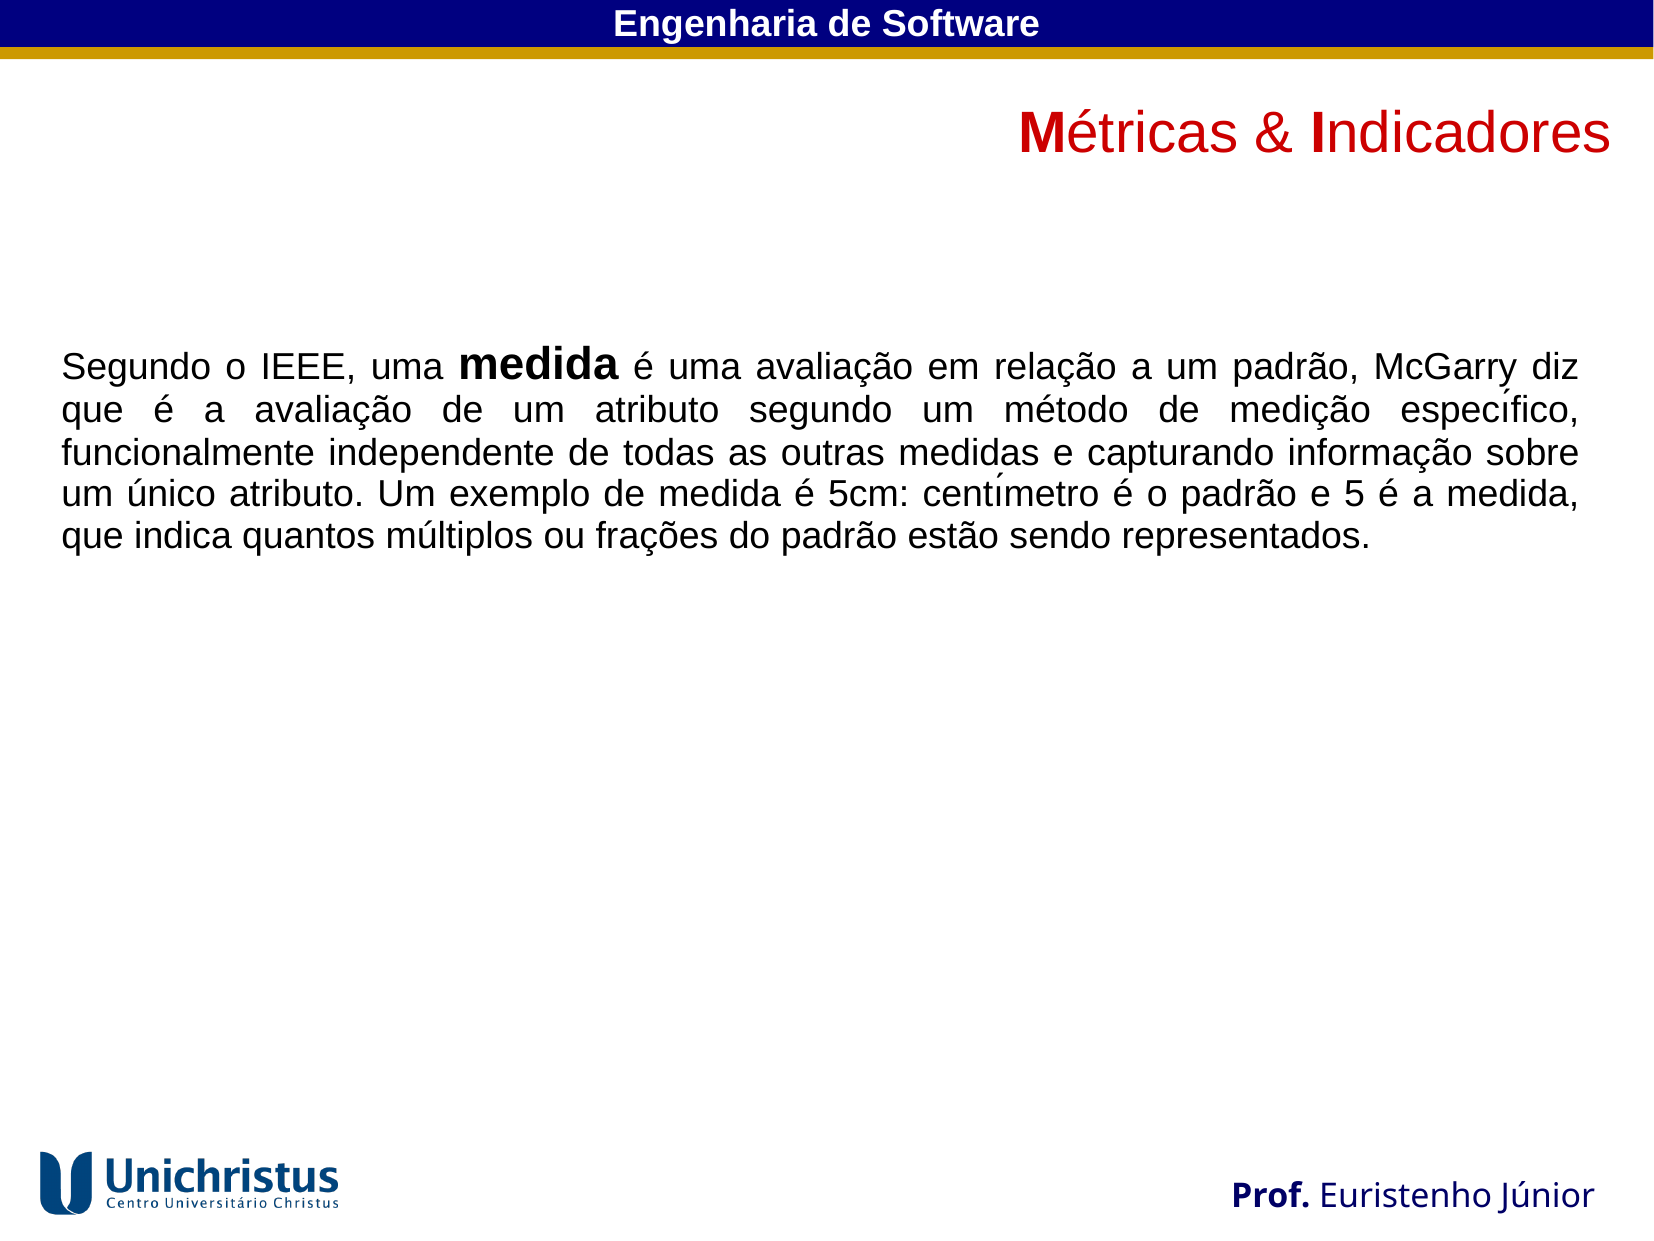

Engenharia de Software
Métricas & Indicadores
Segundo o IEEE, uma medida é uma avaliação em relação a um padrão, McGarry diz que é a avaliação de um atributo segundo um método de medição especı́fico, funcionalmente independente de todas as outras medidas e capturando informação sobre um único atributo. Um exemplo de medida é 5cm: centı́metro é o padrão e 5 é a medida, que indica quantos múltiplos ou frações do padrão estão sendo representados.
Prof. Euristenho Júnior